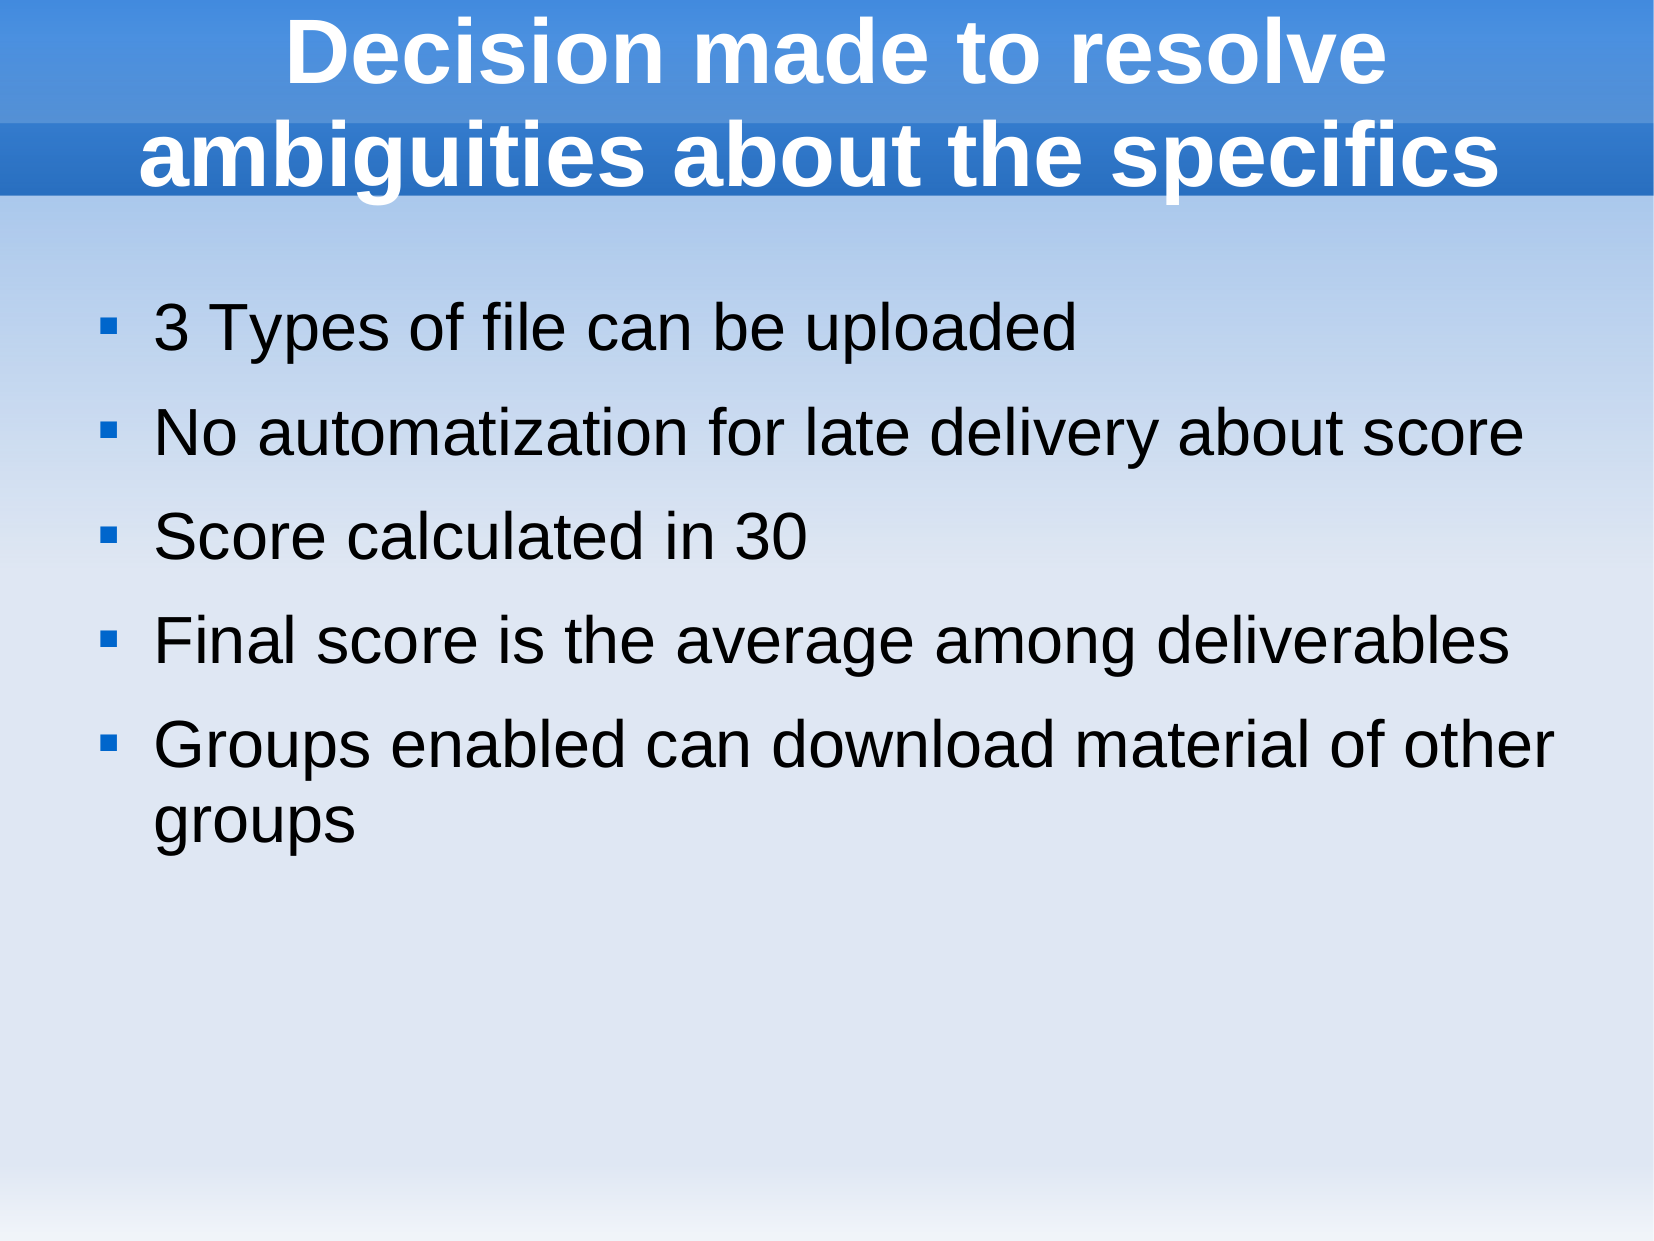

# Decision made to resolve ambiguities about the specifics
3 Types of file can be uploaded
No automatization for late delivery about score
Score calculated in 30
Final score is the average among deliverables
Groups enabled can download material of other groups